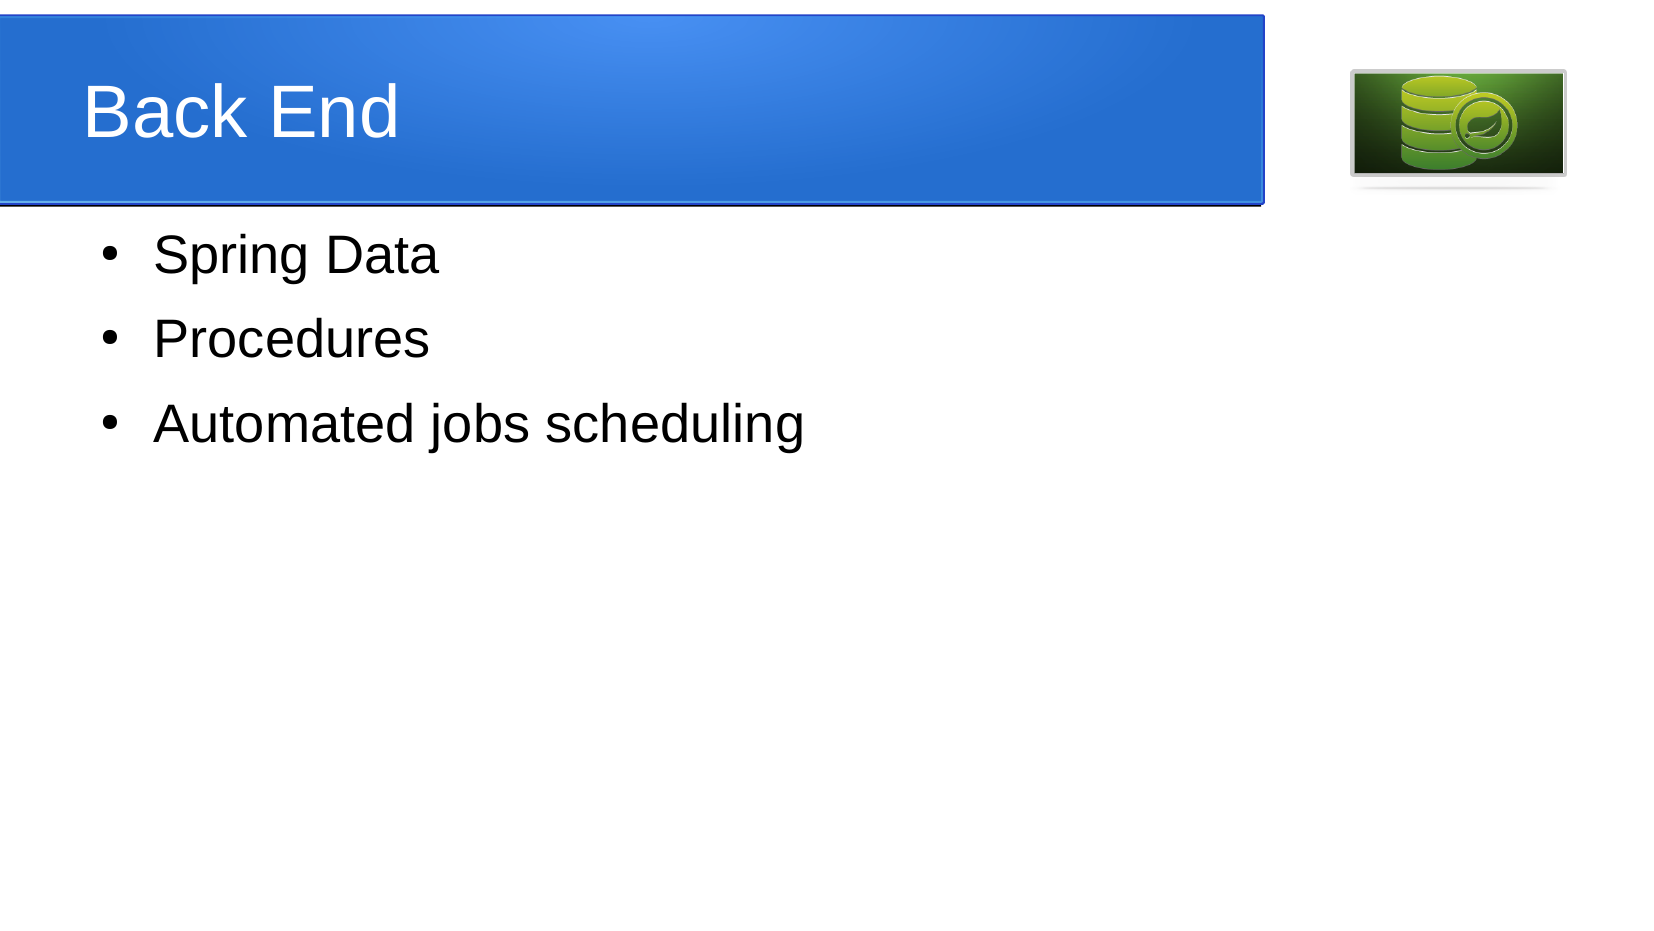

# Back End
Spring Data
Procedures
Automated jobs scheduling